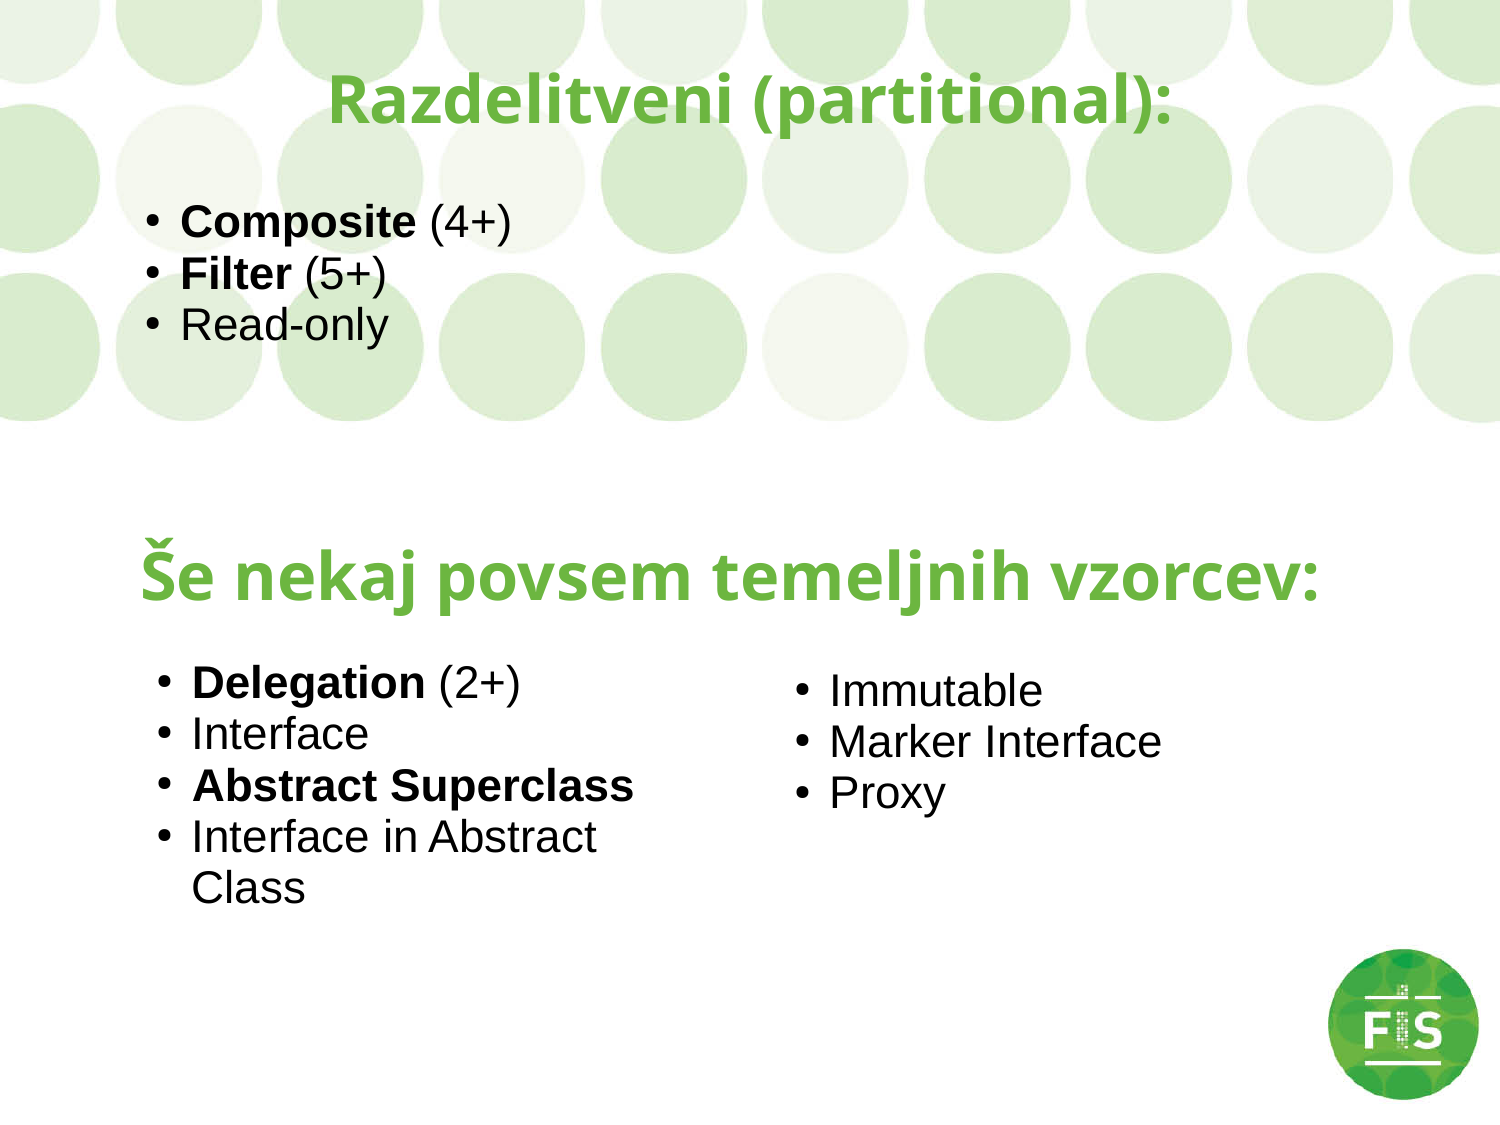

Razdelitveni (partitional):
Composite (4+)
Filter (5+)
Read-only
# Še nekaj povsem temeljnih vzorcev:
Immutable
Marker Interface
Proxy
Delegation (2+)
Interface
Abstract Superclass
Interface in Abstract Class